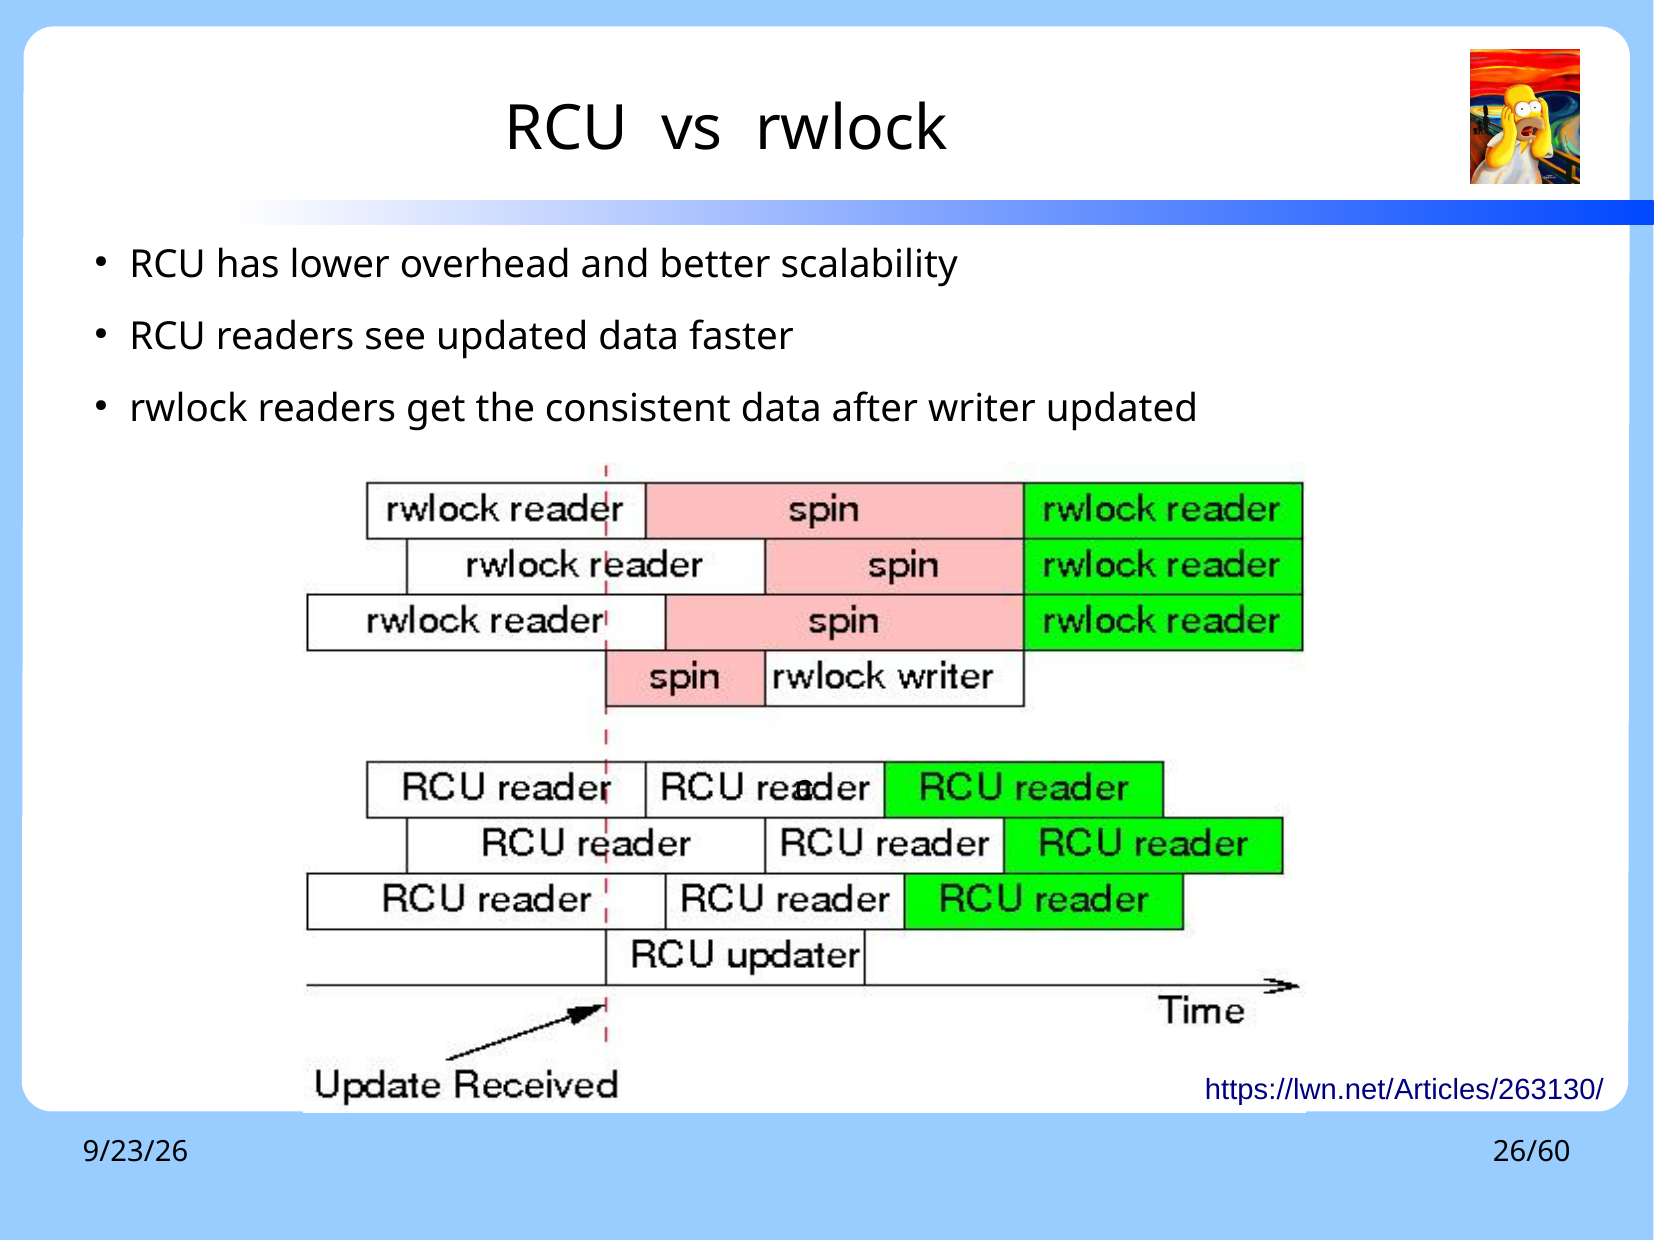

# RCU vs rwlock
RCU has lower overhead and better scalability
RCU readers see updated data faster
rwlock readers get the consistent data after writer updated
c
https://lwn.net/Articles/263130/
26